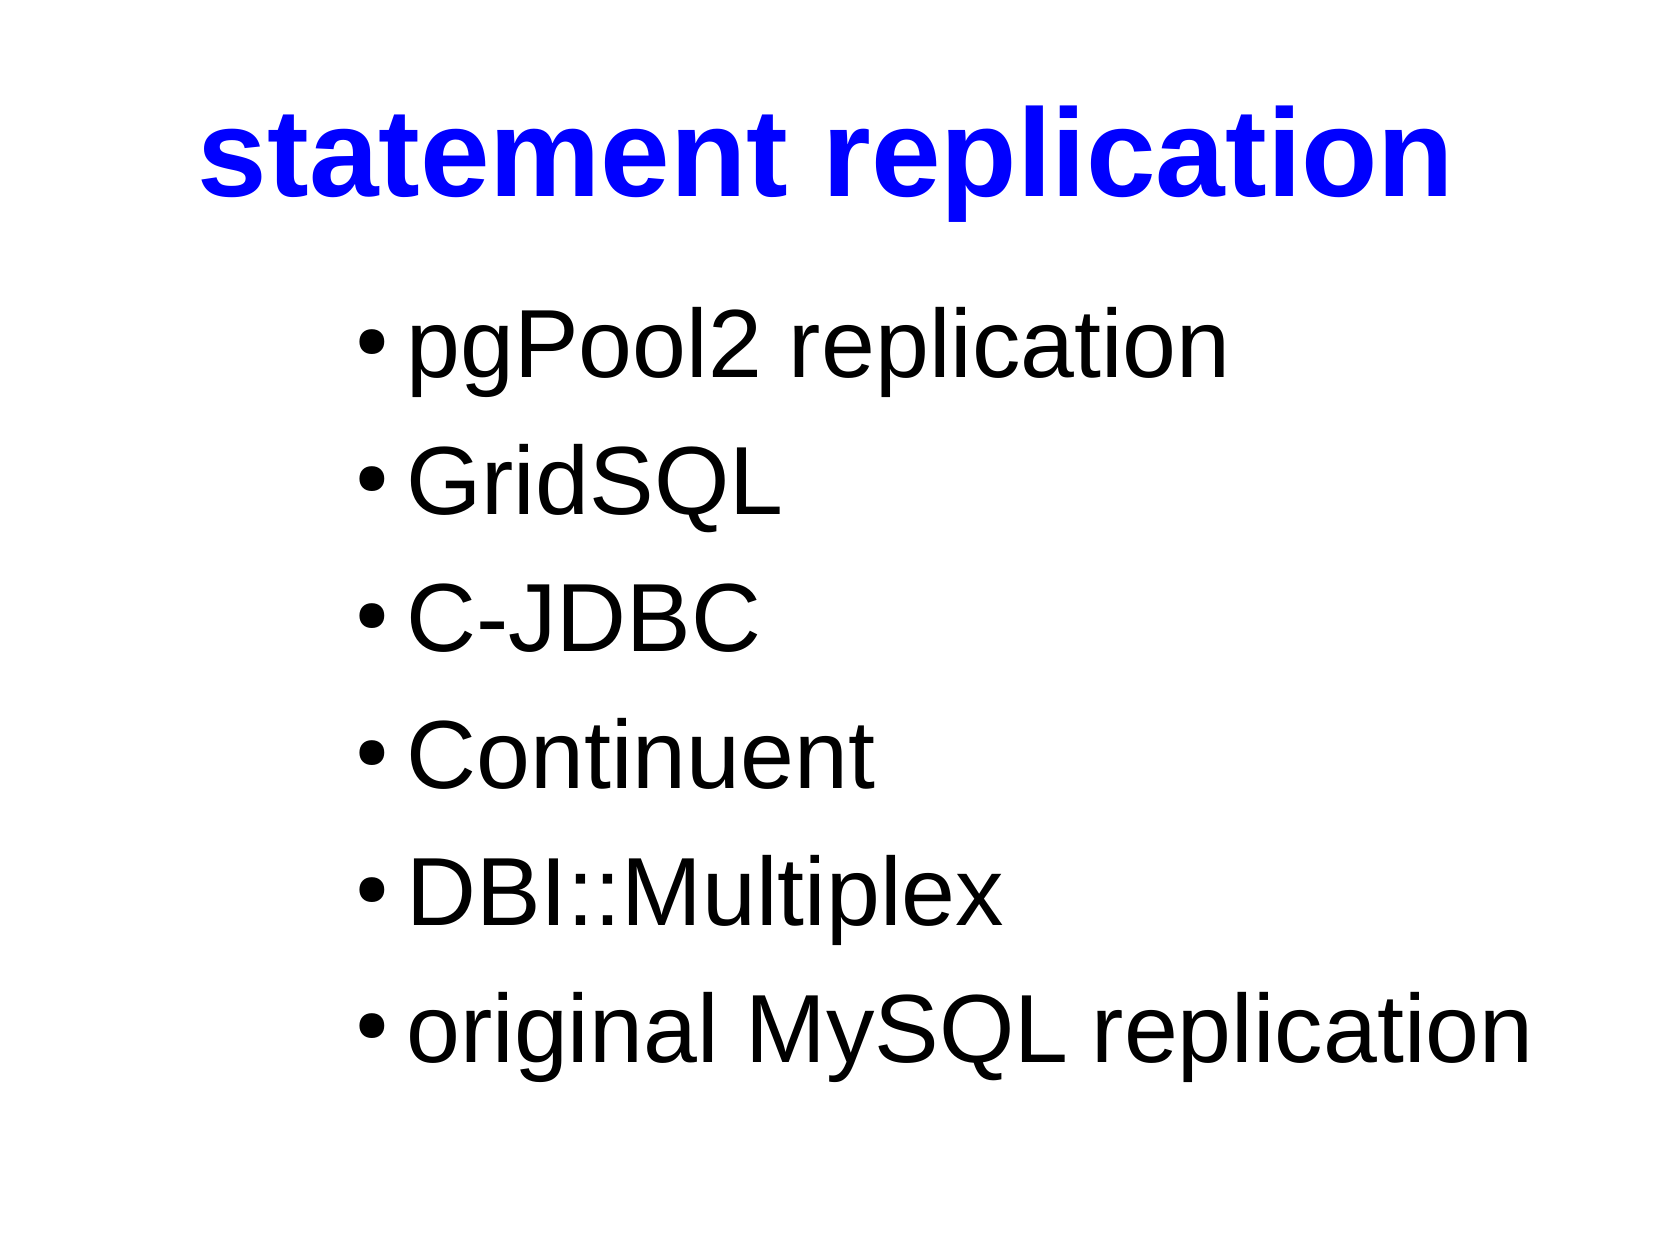

# statement replication
pgPool2 replication
GridSQL
C-JDBC
Continuent
DBI::Multiplex
original MySQL replication